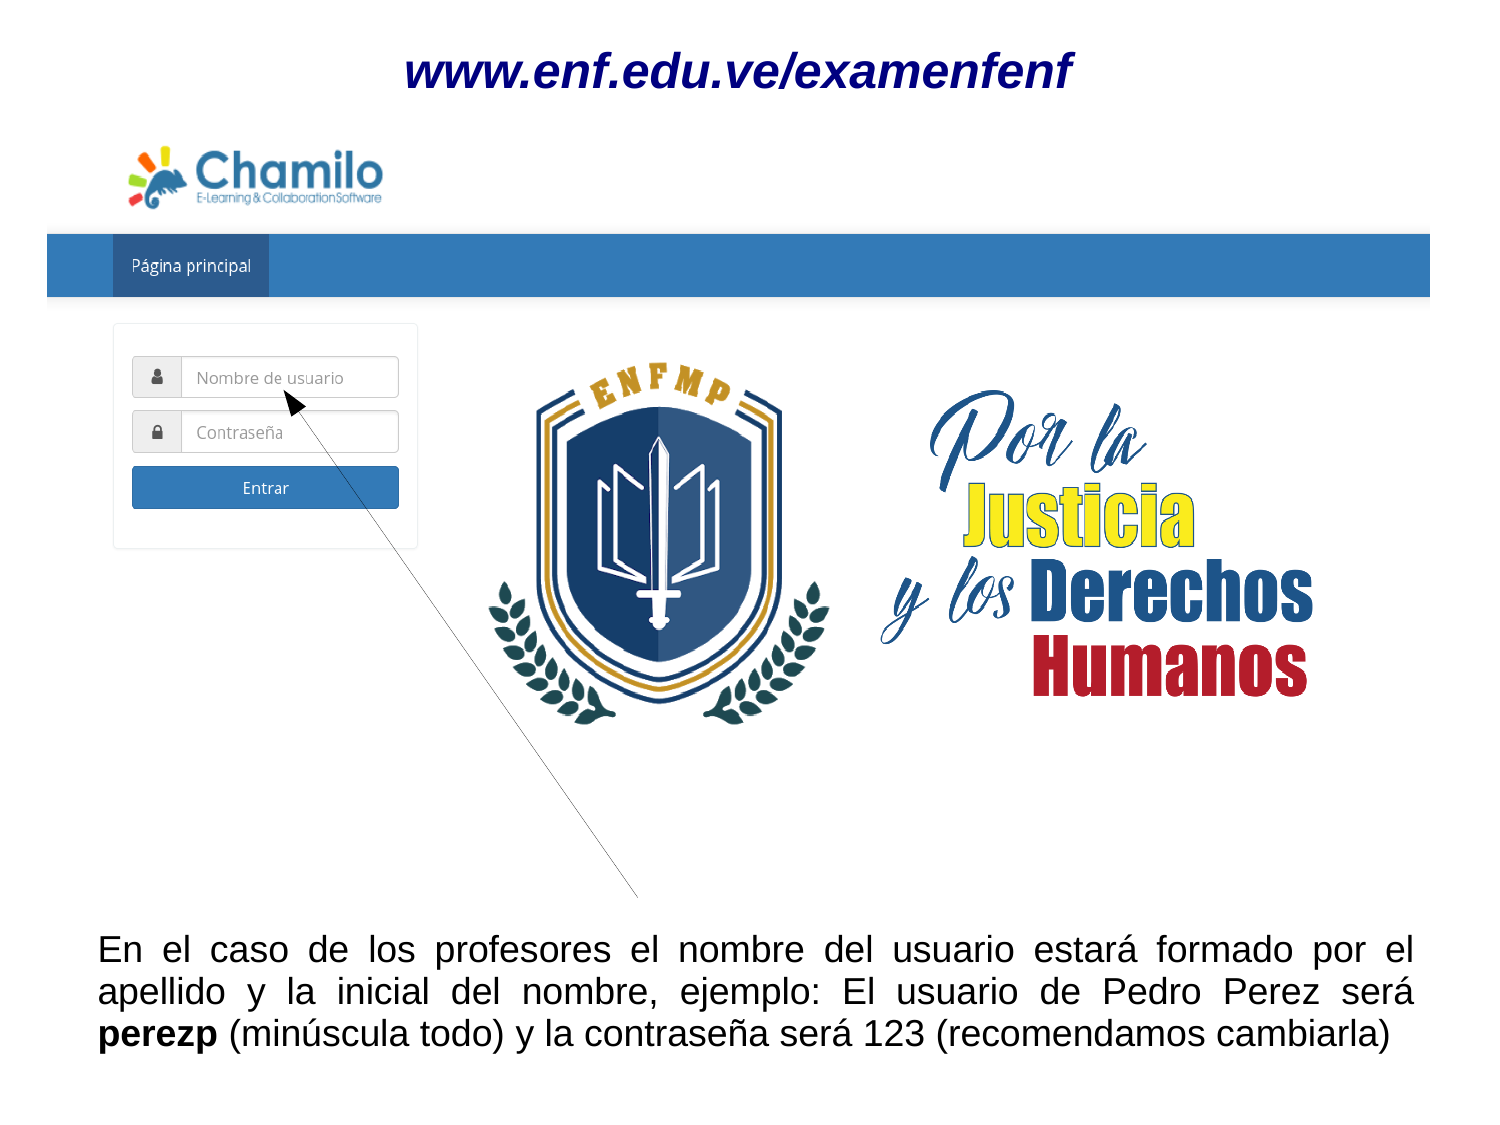

www.enf.edu.ve/examenfenf
En el caso de los profesores el nombre del usuario estará formado por el apellido y la inicial del nombre, ejemplo: El usuario de Pedro Perez será perezp (minúscula todo) y la contraseña será 123 (recomendamos cambiarla)